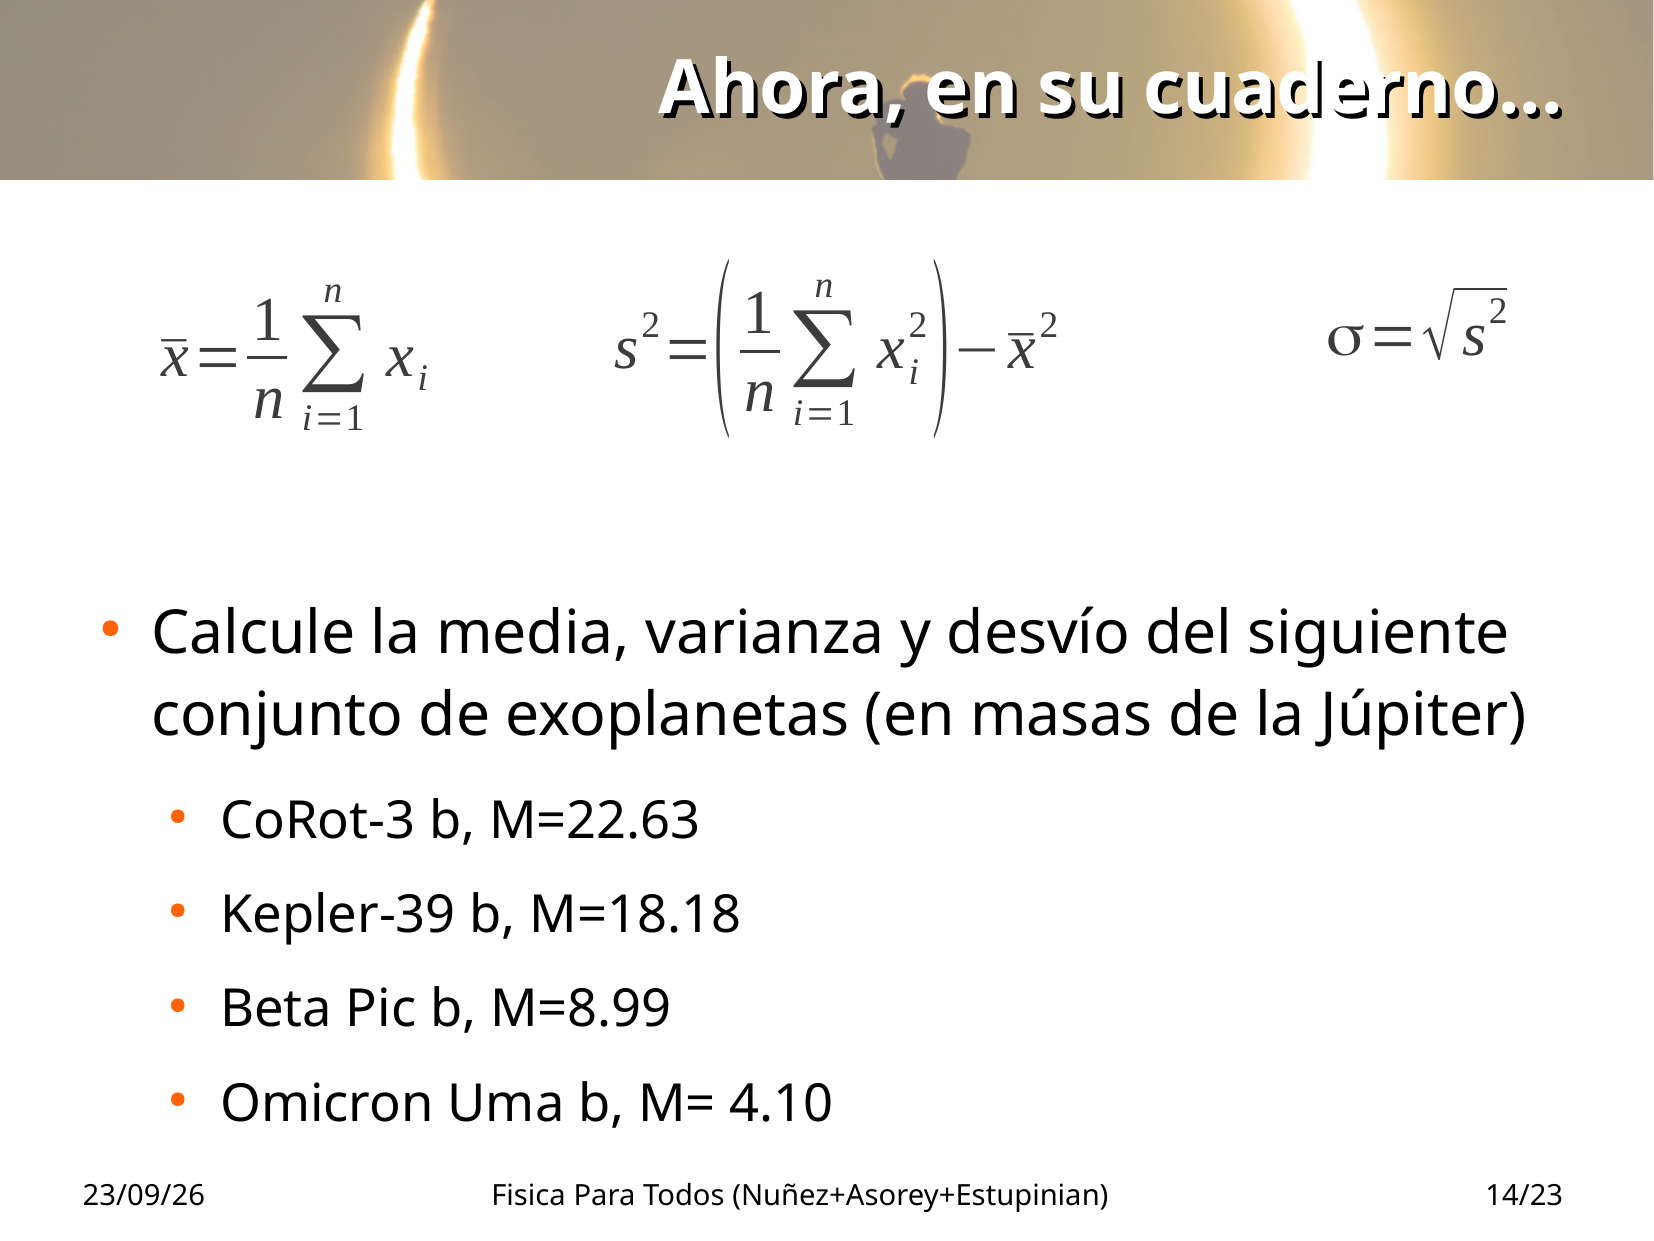

# Ahora, en su cuaderno...
Calcule la media, varianza y desvío del siguiente conjunto de exoplanetas (en masas de la Júpiter)
CoRot-3 b, M=22.63
Kepler-39 b, M=18.18
Beta Pic b, M=8.99
Omicron Uma b, M= 4.10
Fisica Para Todos (Nuñez+Asorey+Estupinian)
14